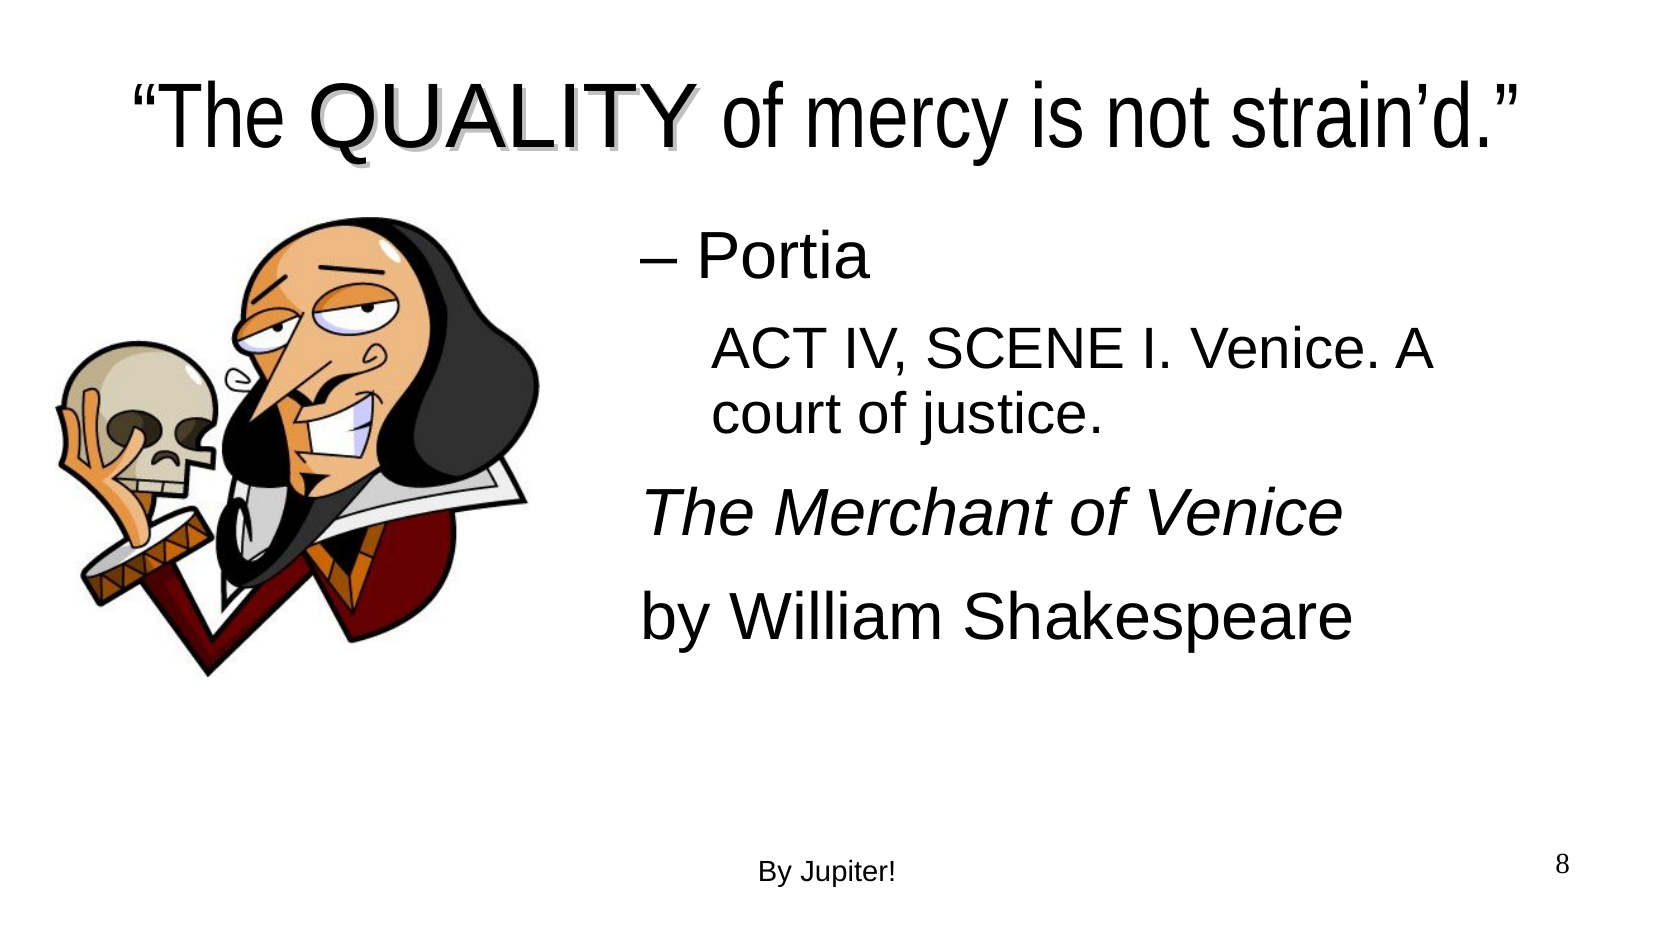

# “The QUALITY of mercy is not strain’d.”
– Portia
ACT IV, SCENE I. Venice. A court of justice.
The Merchant of Venice
by William Shakespeare